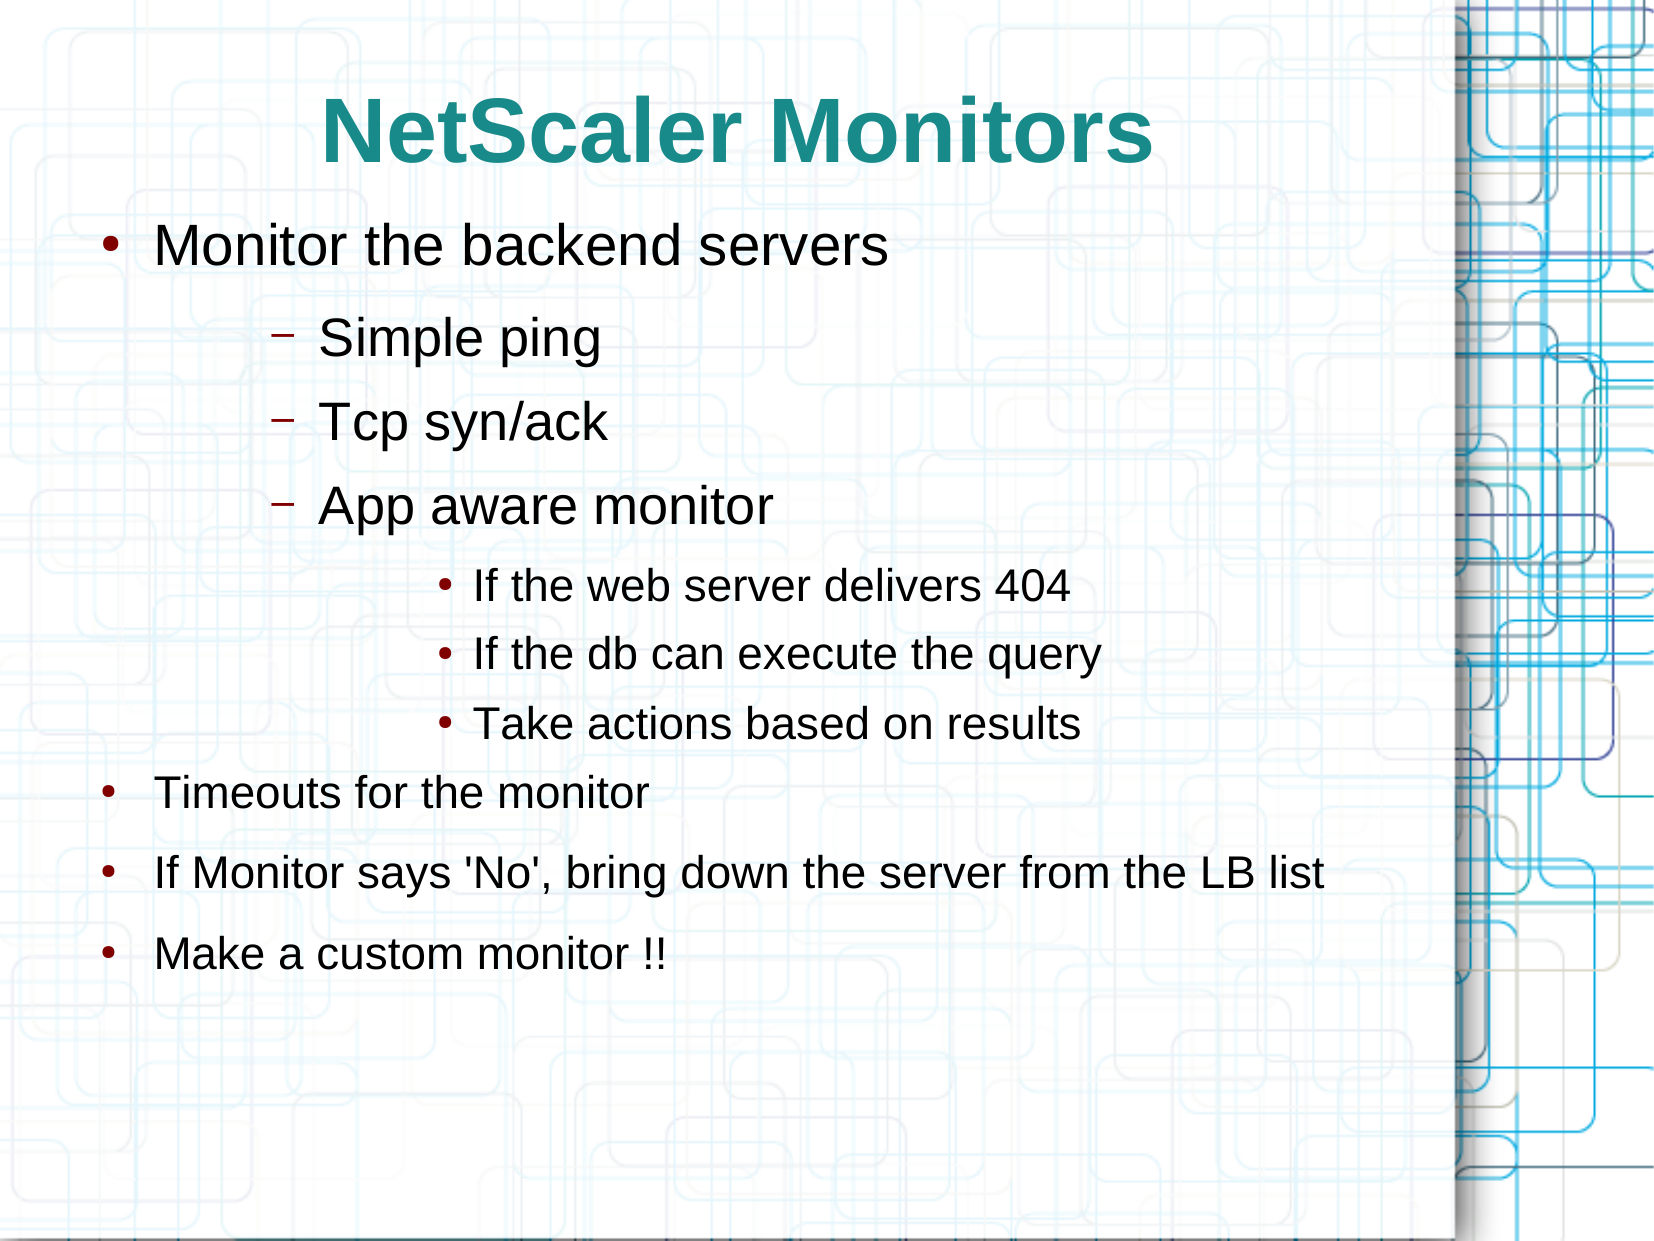

# NetScaler Monitors
Monitor the backend servers
Simple ping
Tcp syn/ack
App aware monitor
If the web server delivers 404
If the db can execute the query
Take actions based on results
Timeouts for the monitor
If Monitor says 'No', bring down the server from the LB list
Make a custom monitor !!